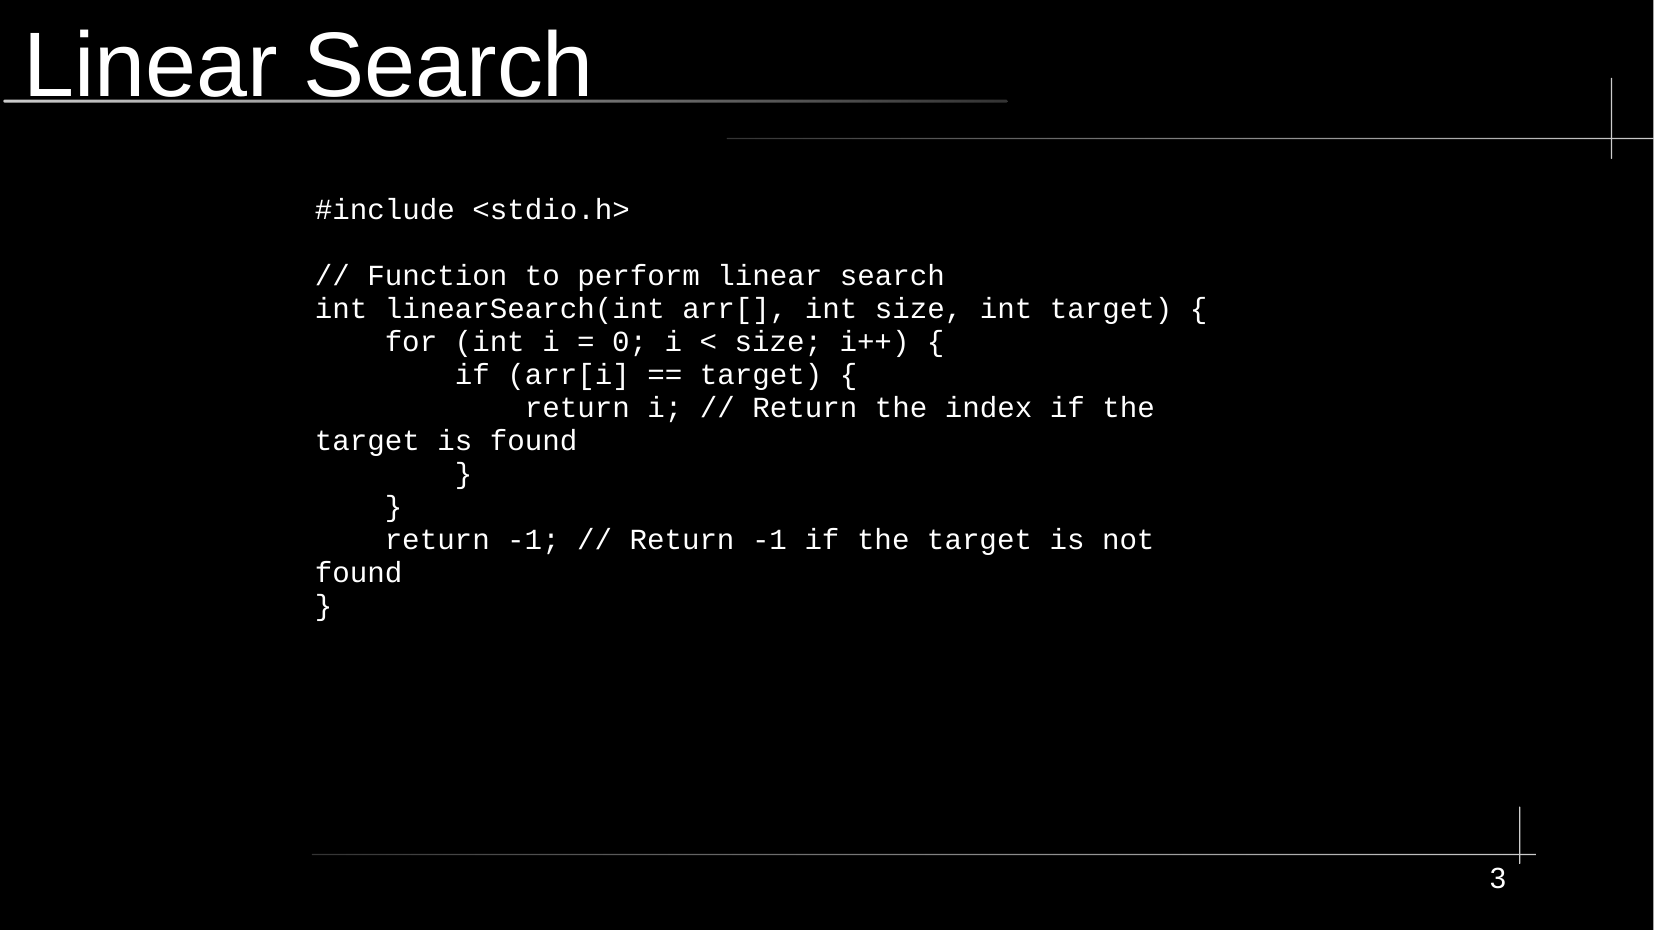

# Linear Search
#include <stdio.h>
// Function to perform linear search
int linearSearch(int arr[], int size, int target) {
 for (int i = 0; i < size; i++) {
 if (arr[i] == target) {
 return i; // Return the index if the target is found
 }
 }
 return -1; // Return -1 if the target is not found
}
3